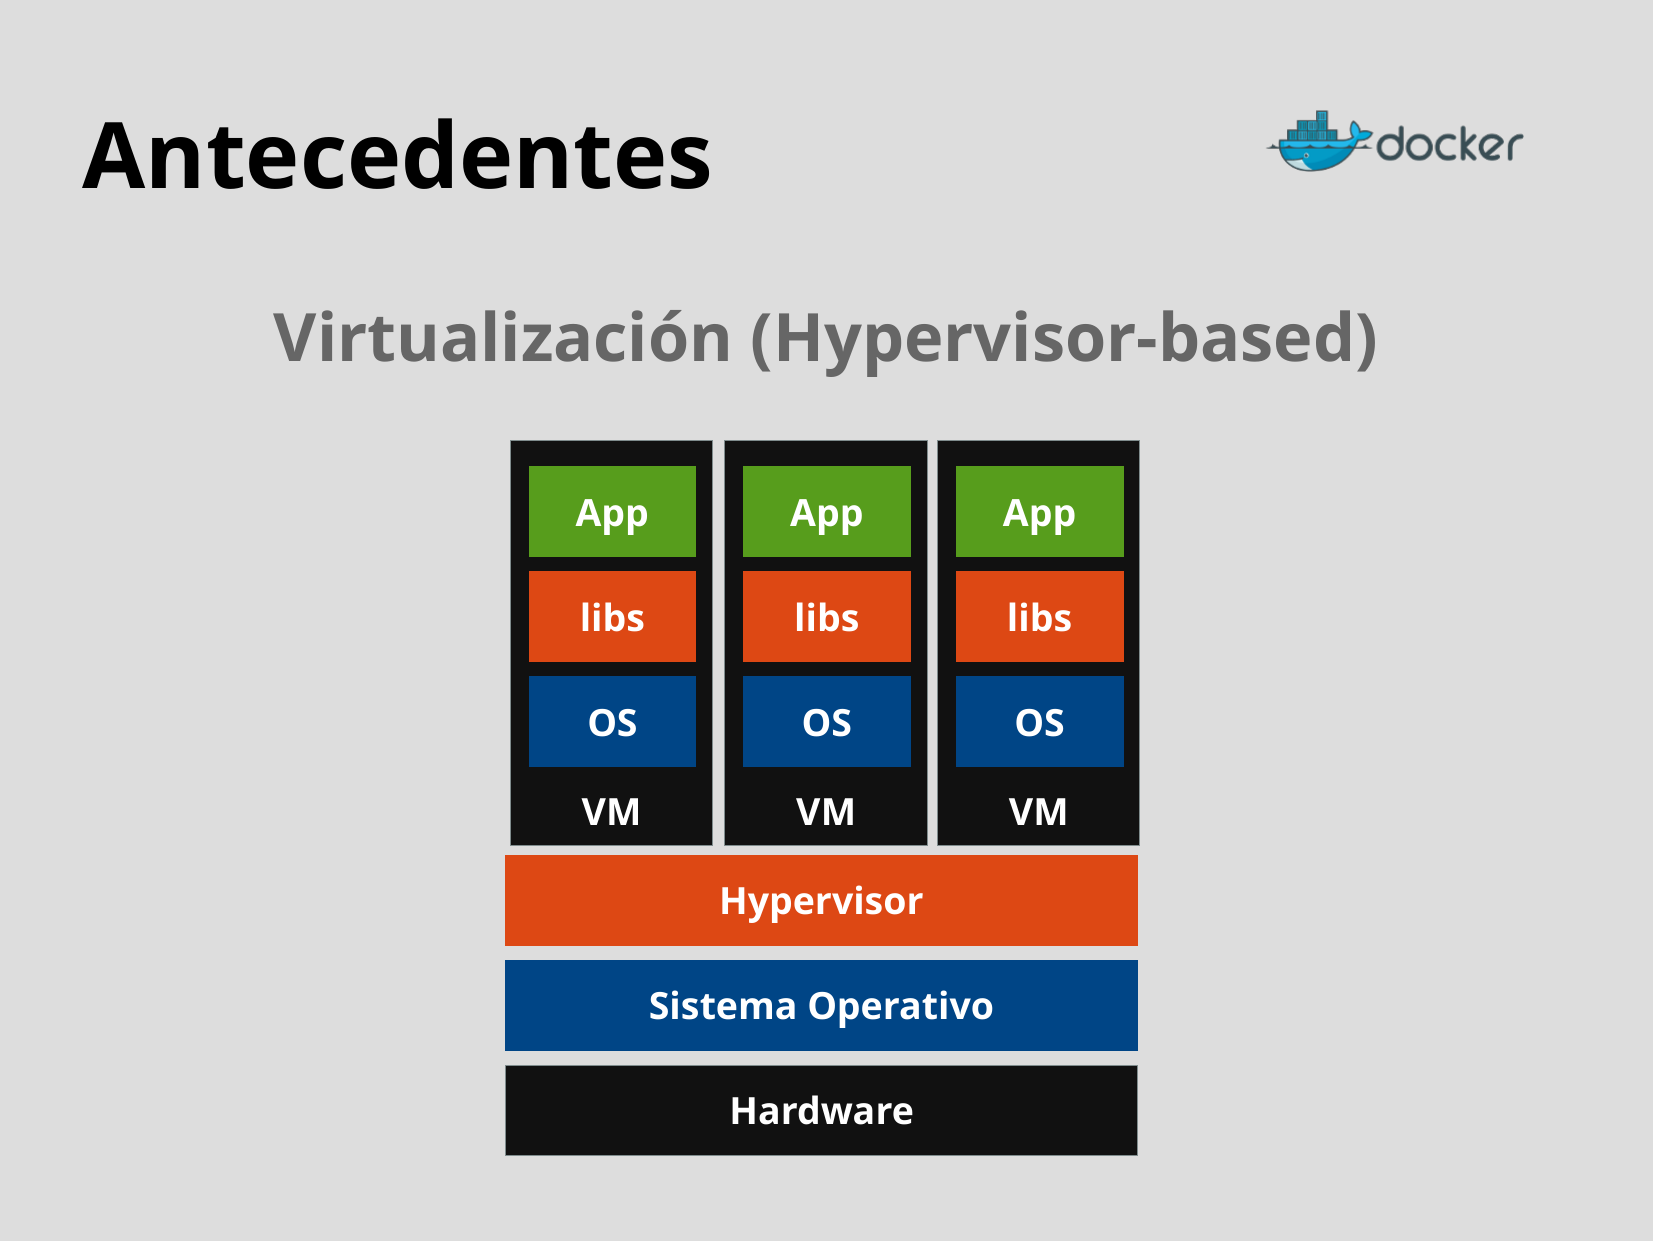

# Antecedentes
Virtualización (Hypervisor-based)
VM
VM
VM
App
App
App
libs
libs
libs
OS
OS
OS
Hypervisor
Sistema Operativo
Hardware